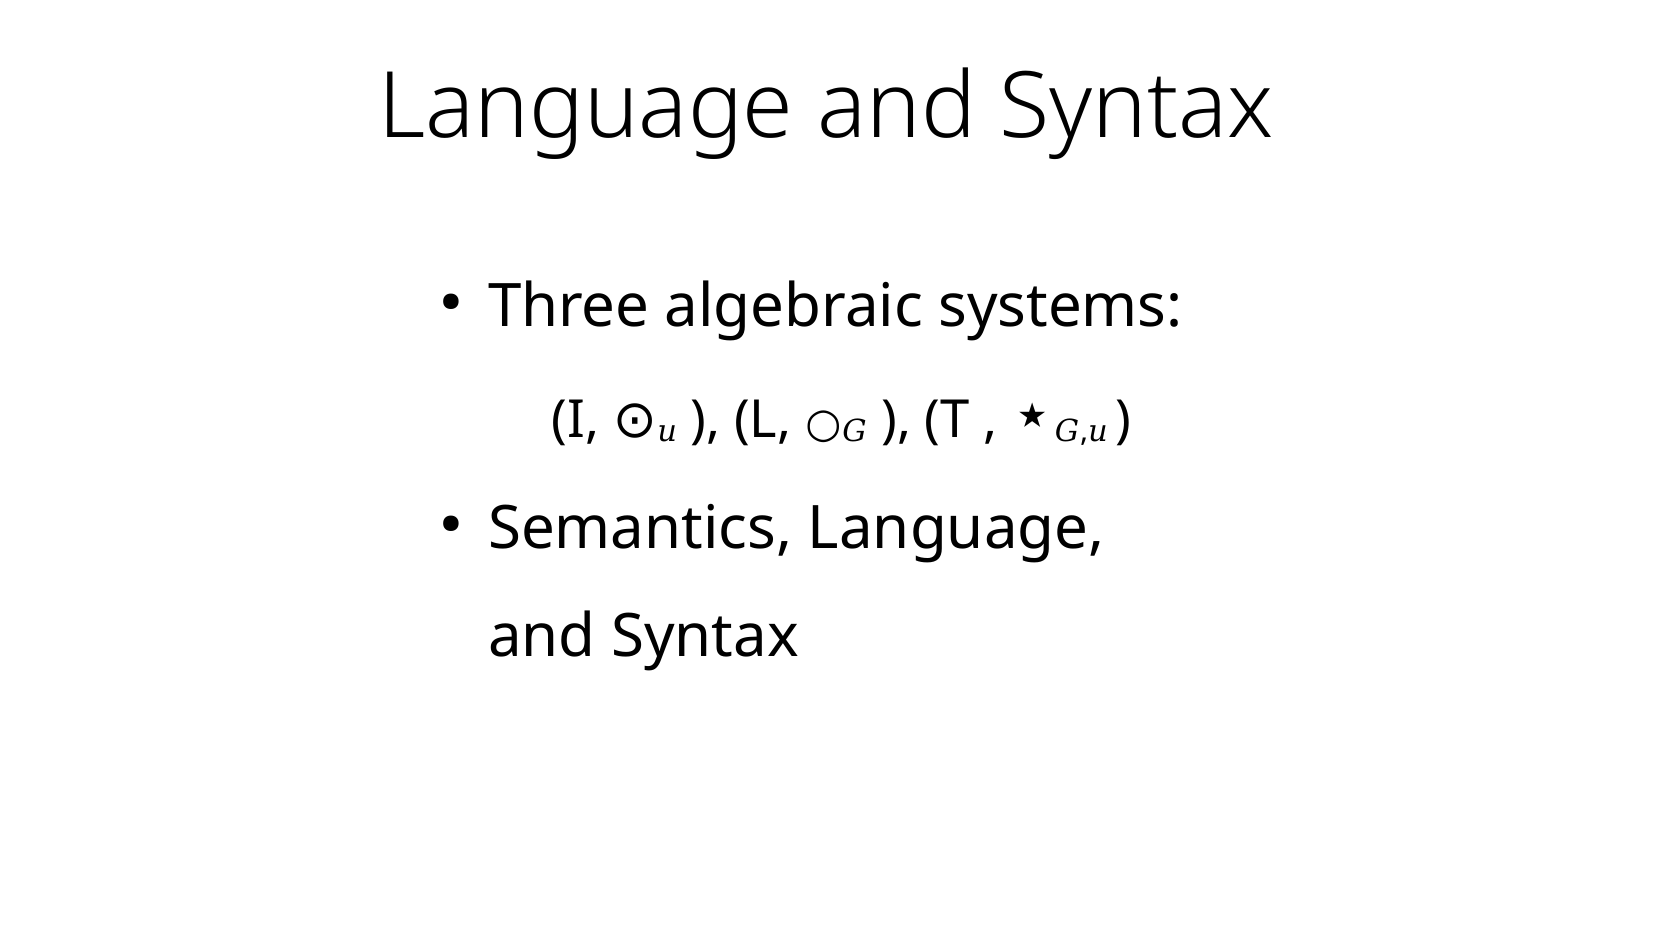

# Language and Syntax
Three algebraic systems:
(I, ⊙𝑢 ), (L, ○𝐺 ), (T , ⋆𝐺,𝑢 )
Semantics, Language,
and Syntax